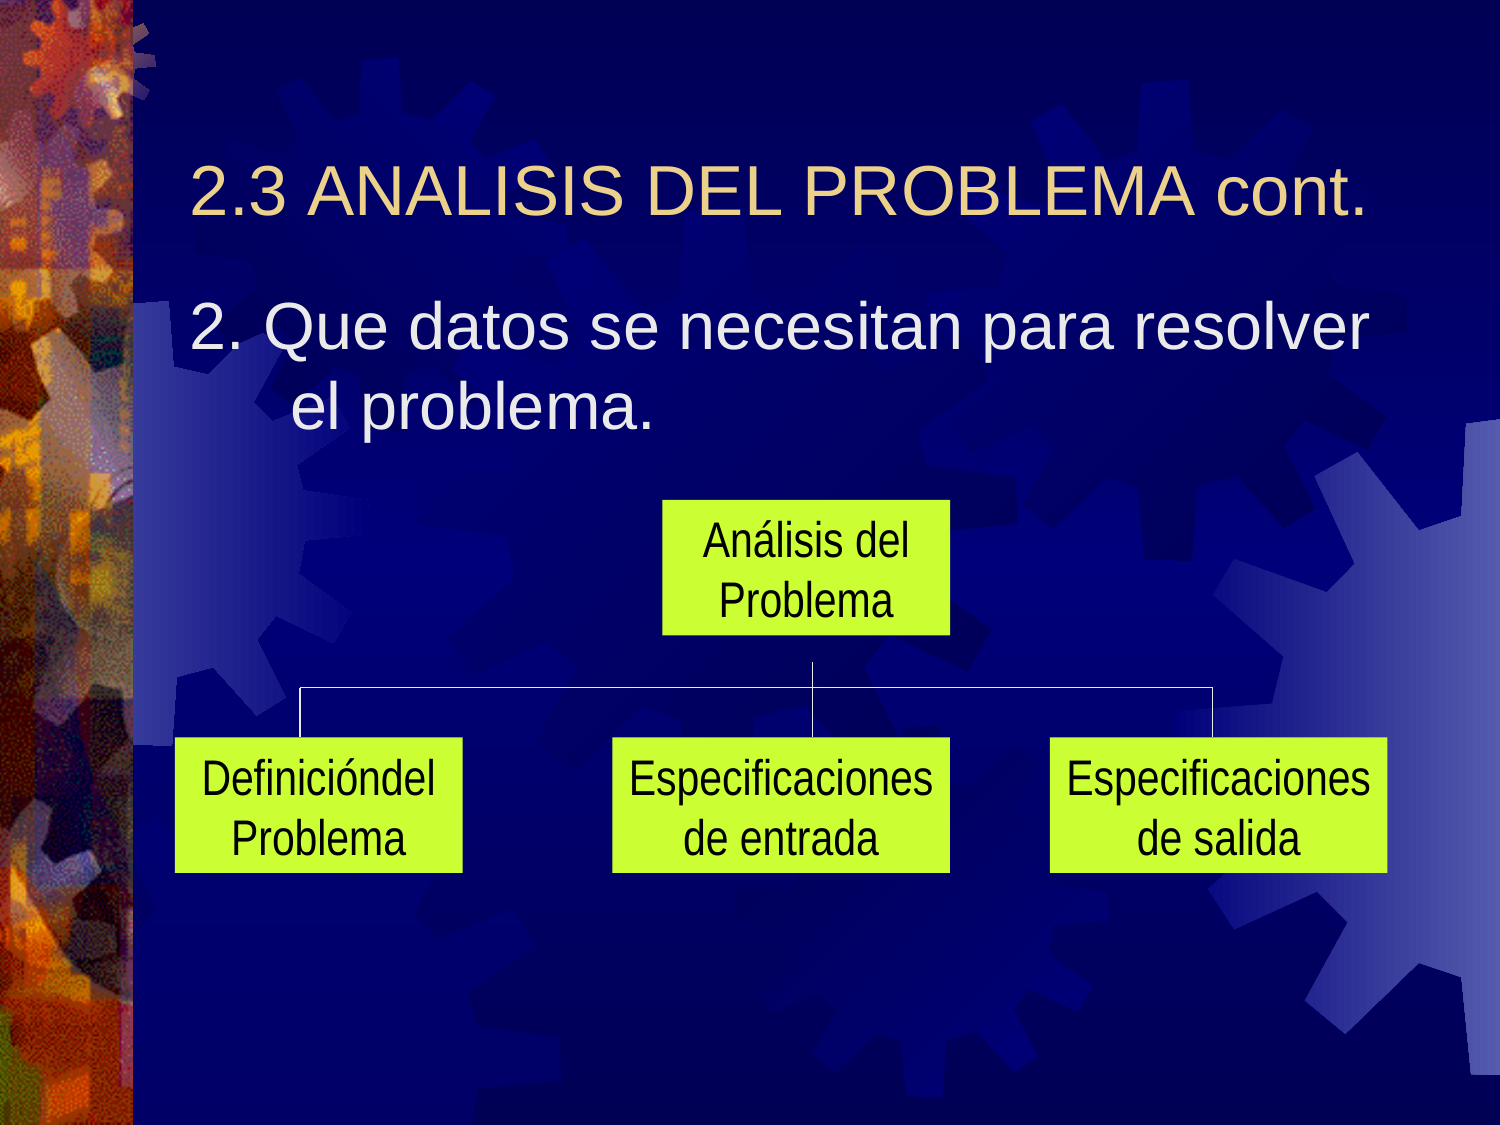

# 2.3 ANALISIS DEL PROBLEMA cont.
2. Que datos se necesitan para resolver el problema.
Análisis del Problema
Definicióndel Problema
Especificaciones de entrada
Especificaciones de salida